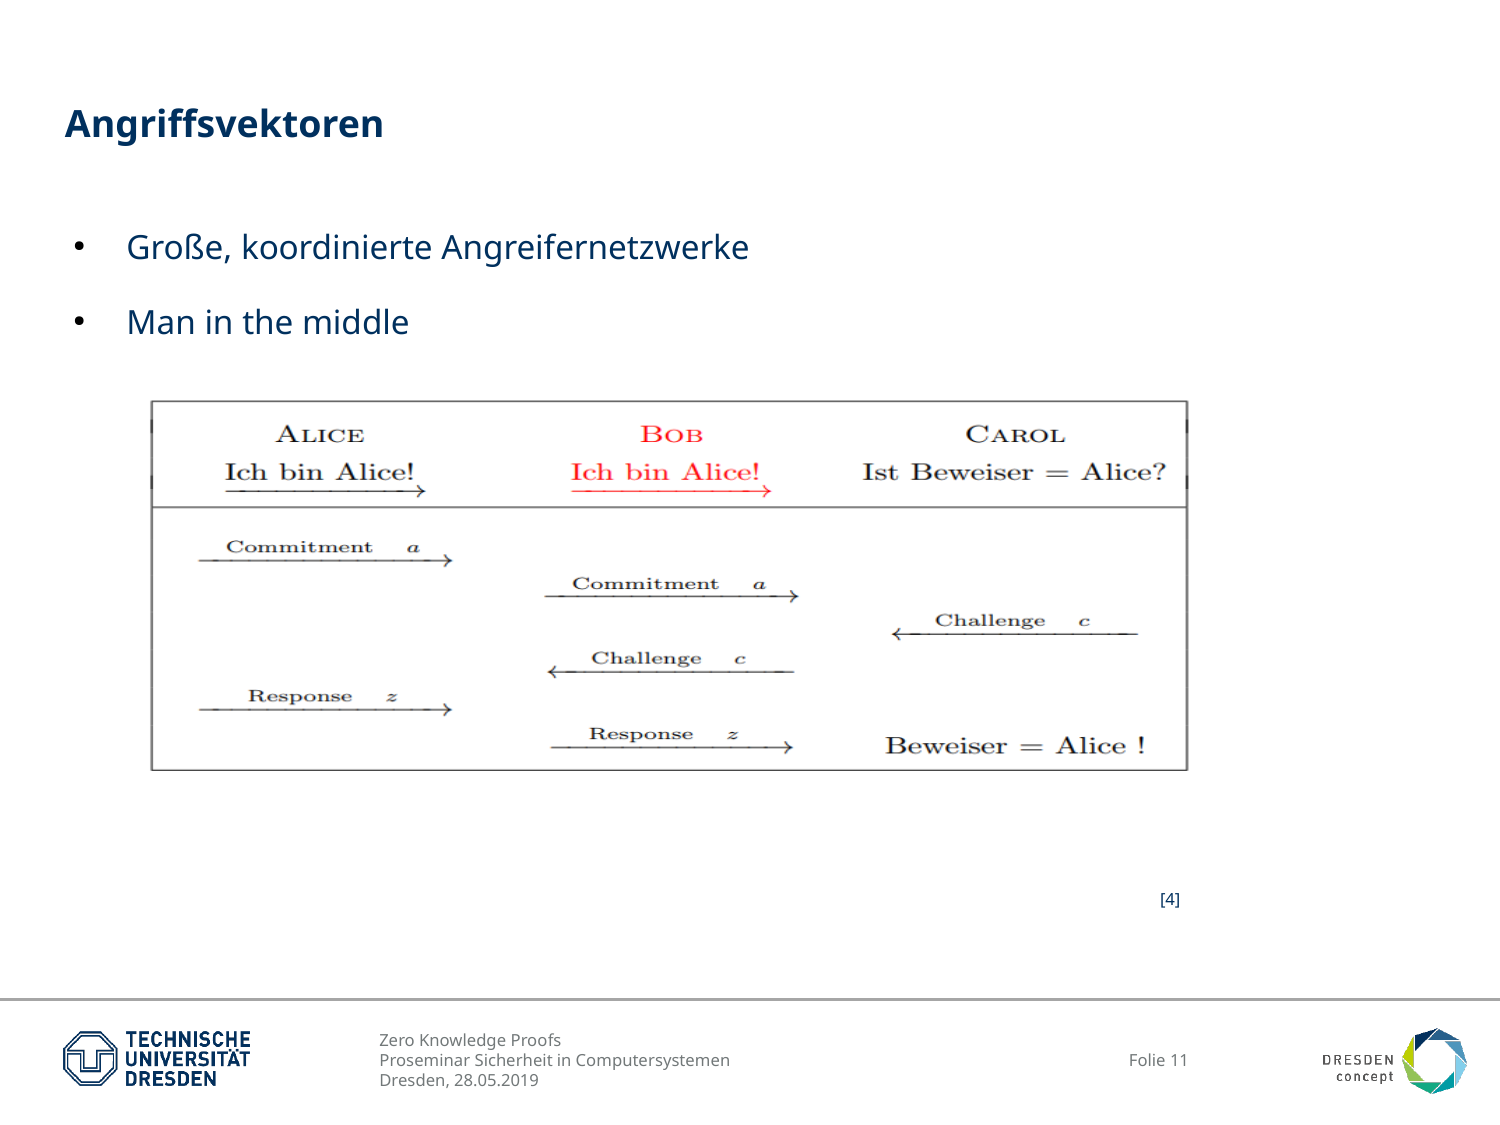

# Angriffsvektoren
Große, koordinierte Angreifernetzwerke
Man in the middle
														[4]